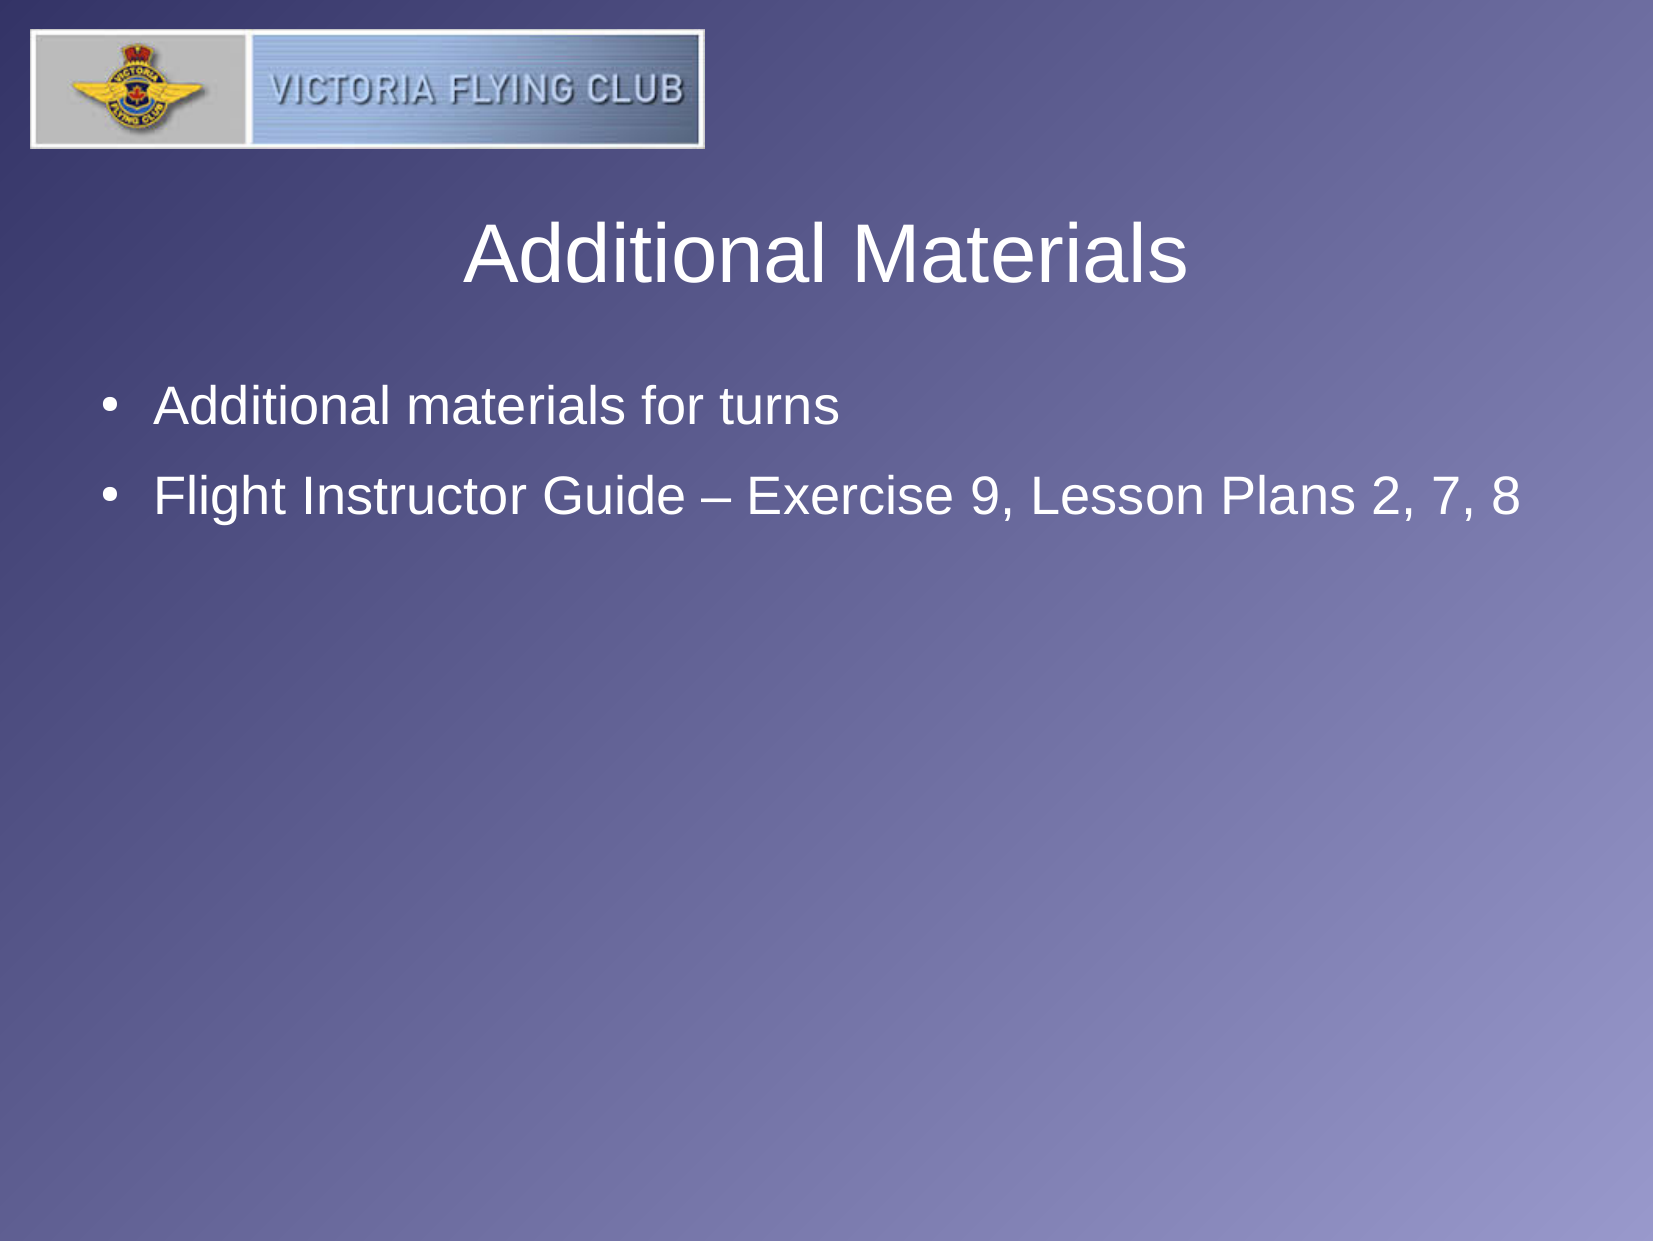

# Additional Materials
Additional materials for turns
Flight Instructor Guide – Exercise 9, Lesson Plans 2, 7, 8